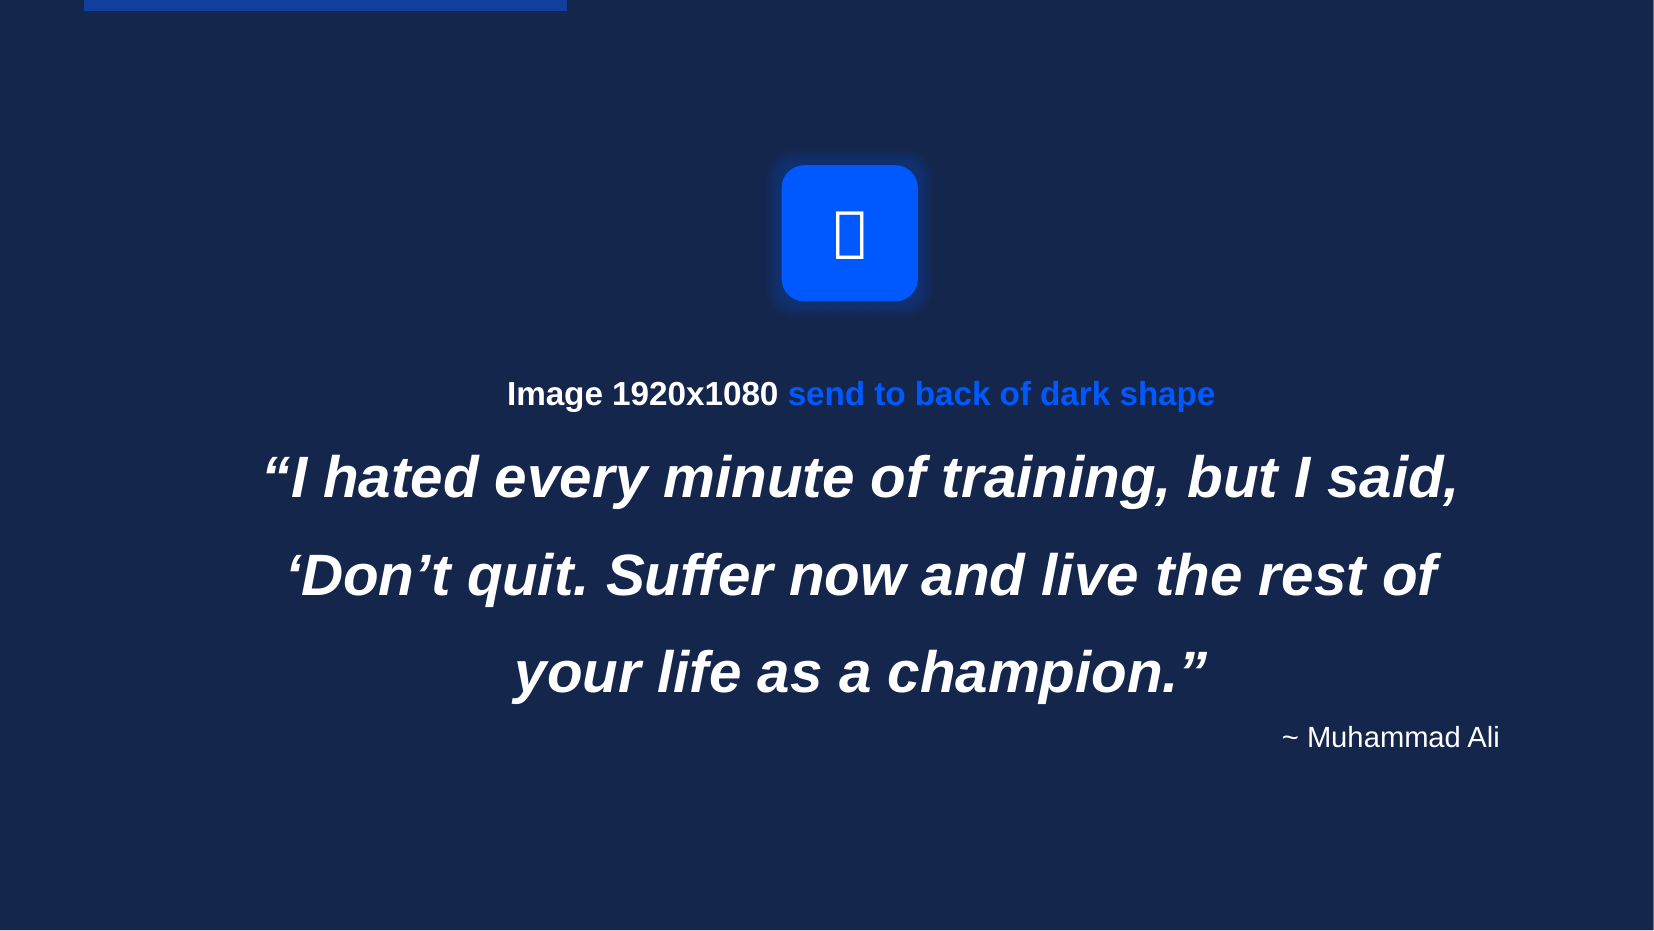


Image 1920x1080 send to back of dark shape
“I hated every minute of training, but I said, ‘Don’t quit. Suffer now and live the rest of your life as a champion.”
~ Muhammad Ali